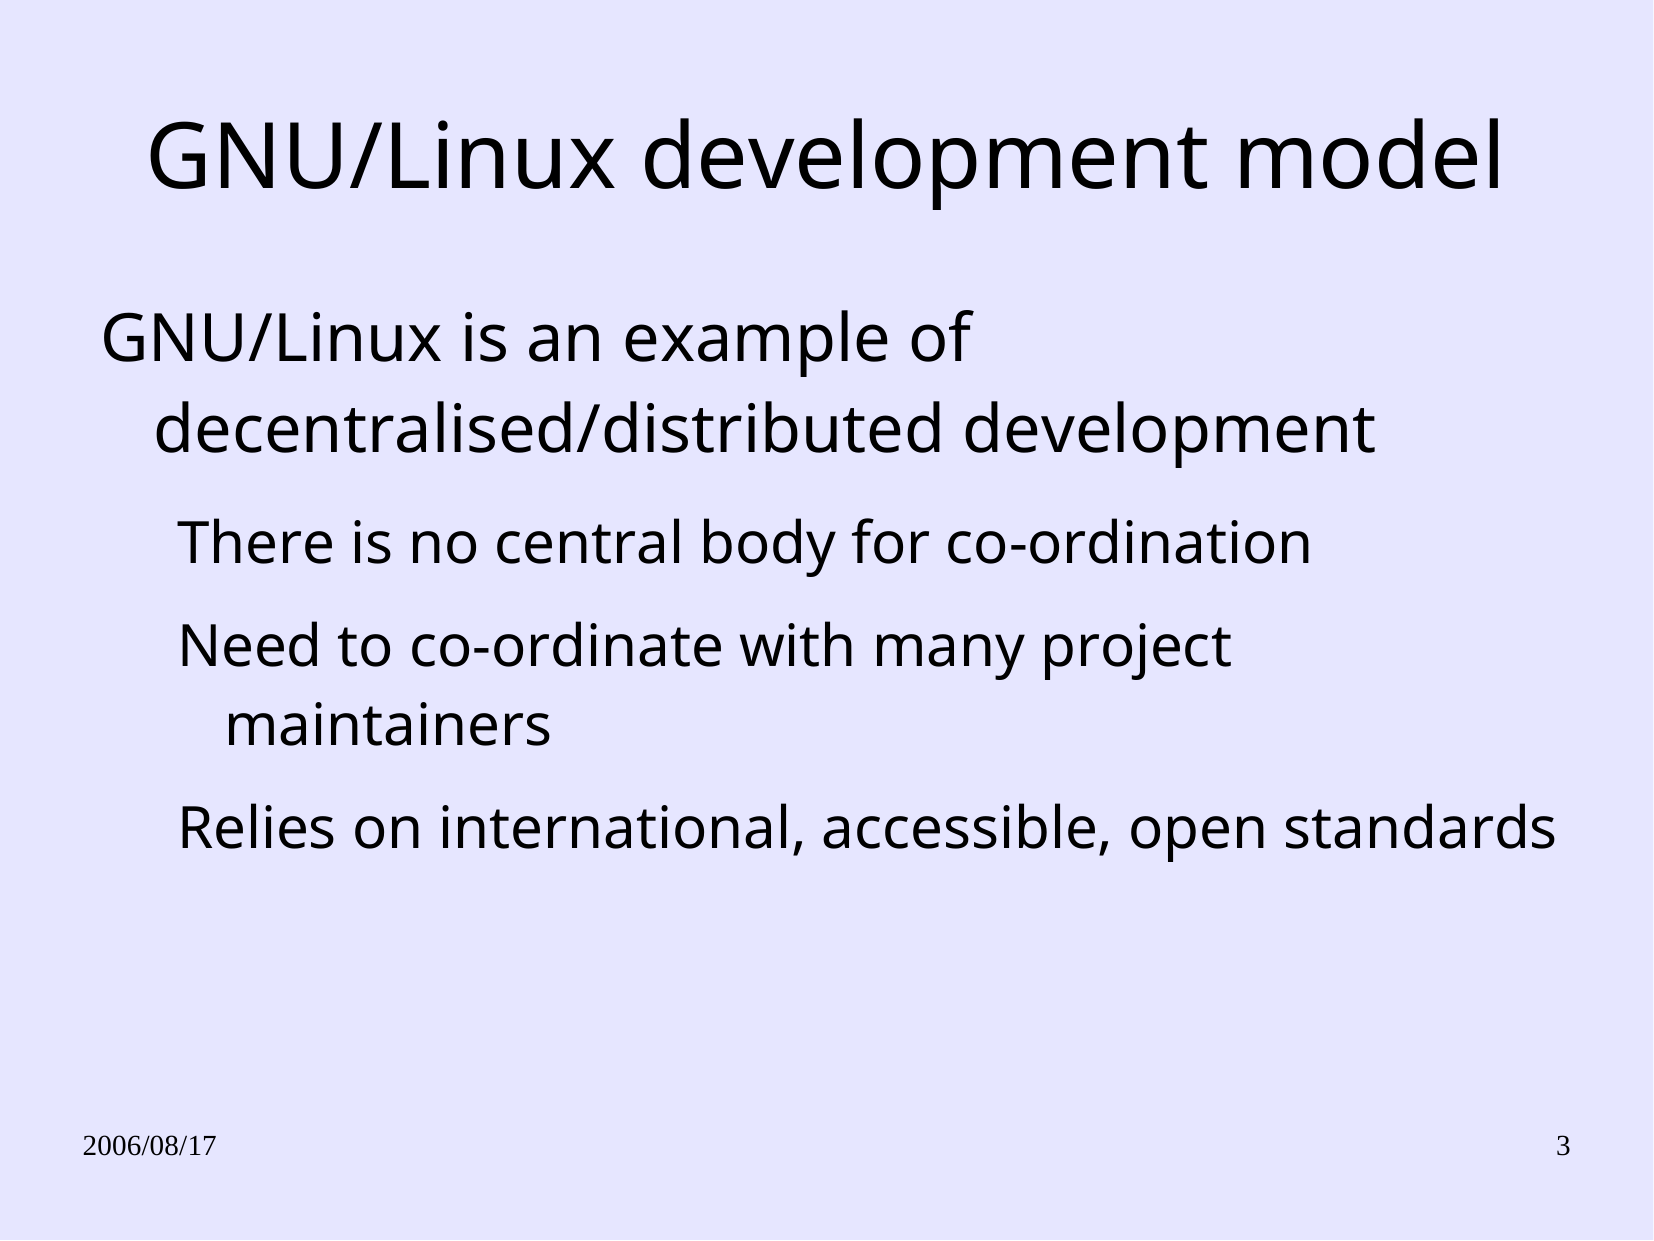

# GNU/Linux development model
GNU/Linux is an example of decentralised/distributed development
There is no central body for co-ordination
Need to co-ordinate with many project maintainers
Relies on international, accessible, open standards
2006/08/17
3